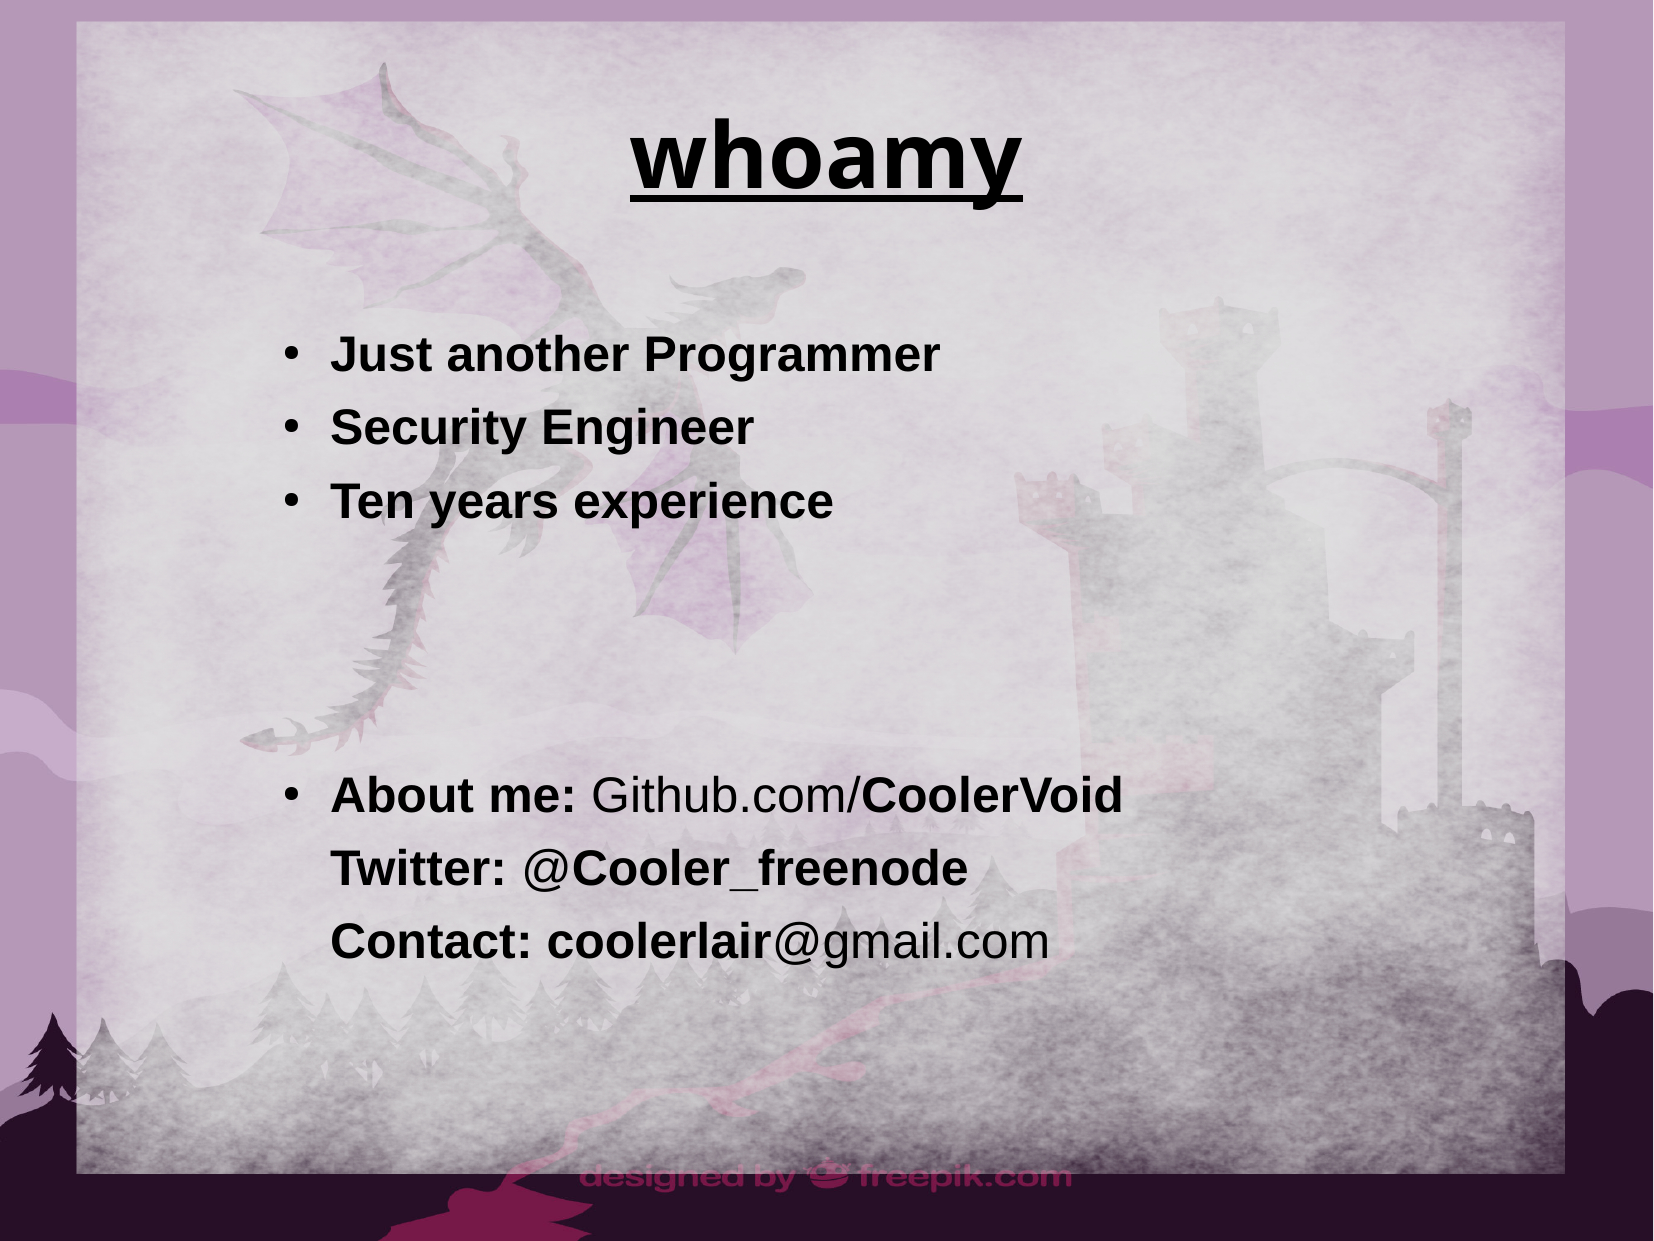

# whoamy
Just another Programmer
Security Engineer
Ten years experience
About me: Github.com/CoolerVoid
Twitter: @Cooler_freenode
Contact: coolerlair@gmail.com